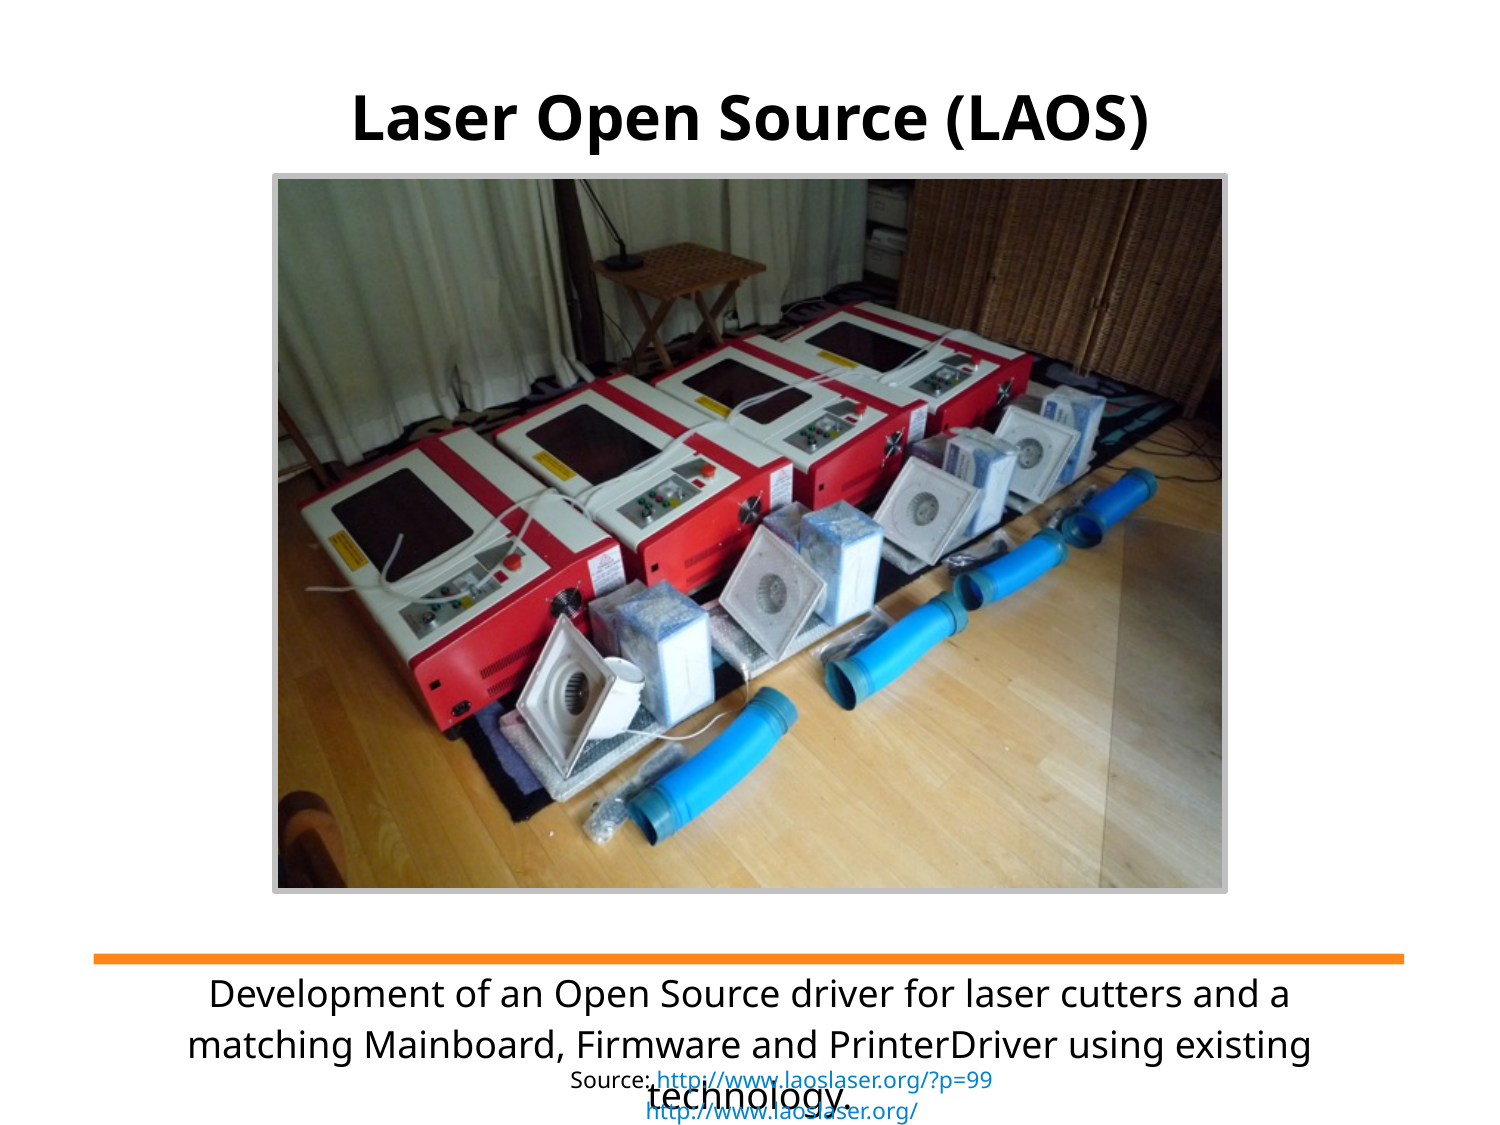

# Laser Open Source (LAOS)
Development of an Open Source driver for laser cutters and a matching Mainboard, Firmware and PrinterDriver using existing technology.
Source: http://www.laoslaser.org/?p=99
http://www.laoslaser.org/